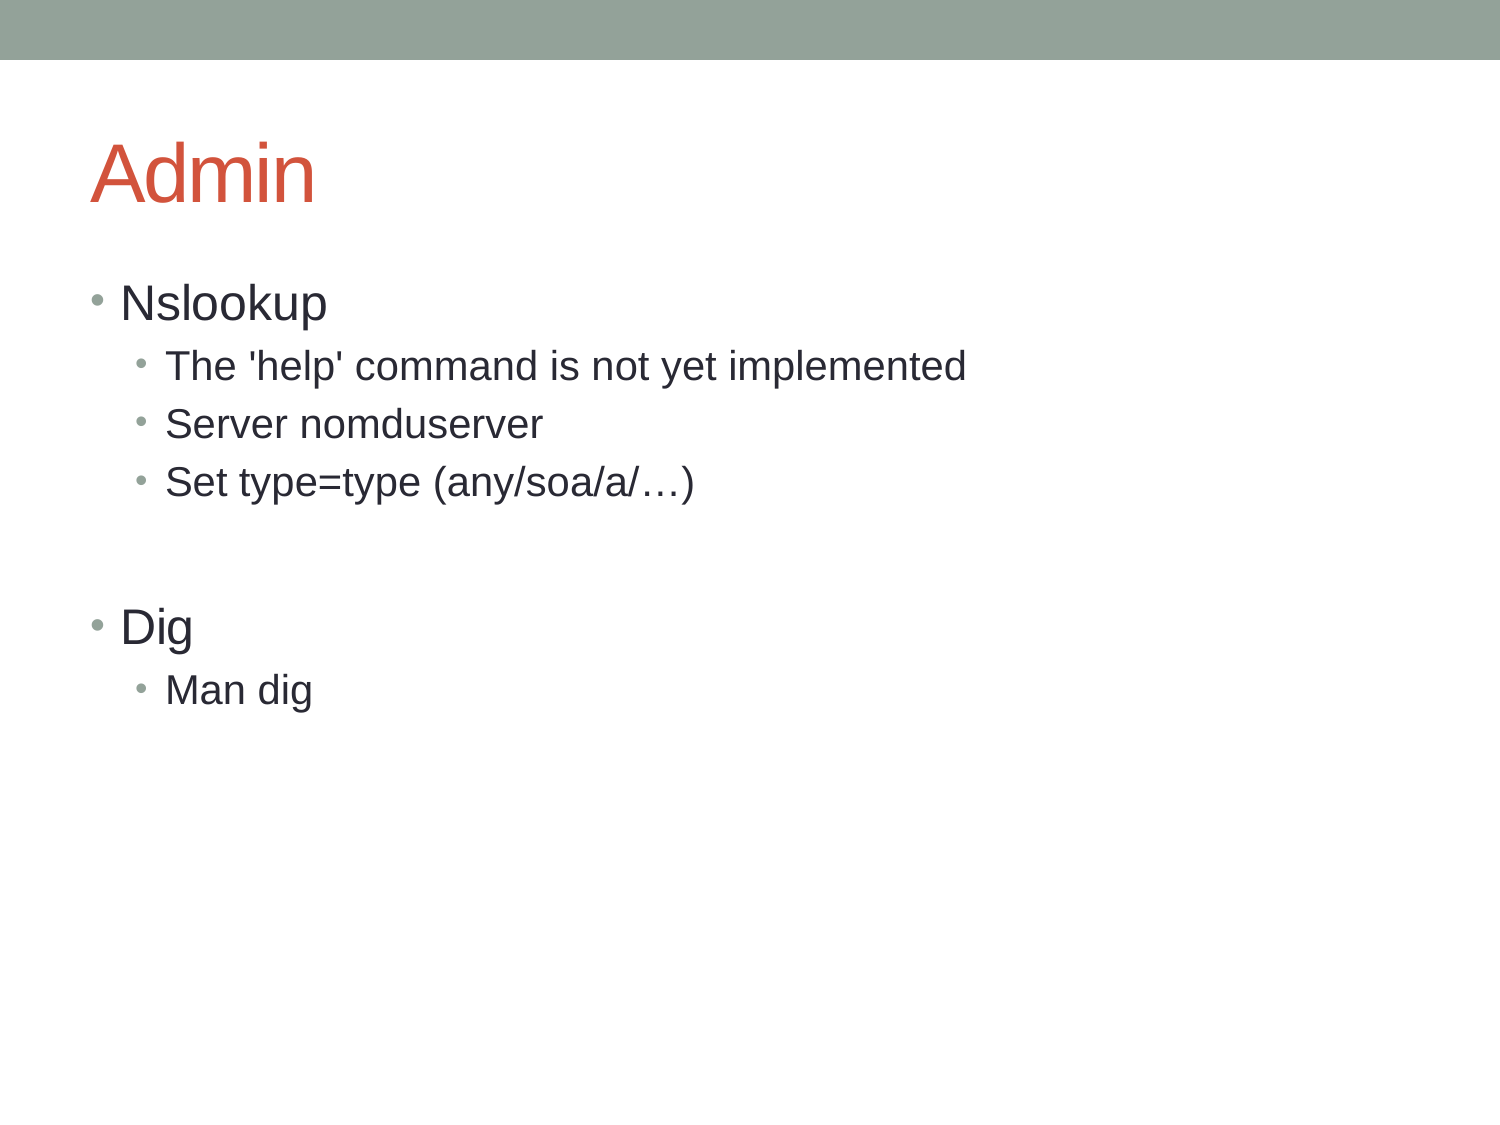

# Admin
Nslookup
The 'help' command is not yet implemented
Server nomduserver
Set type=type (any/soa/a/…)
Dig
Man dig